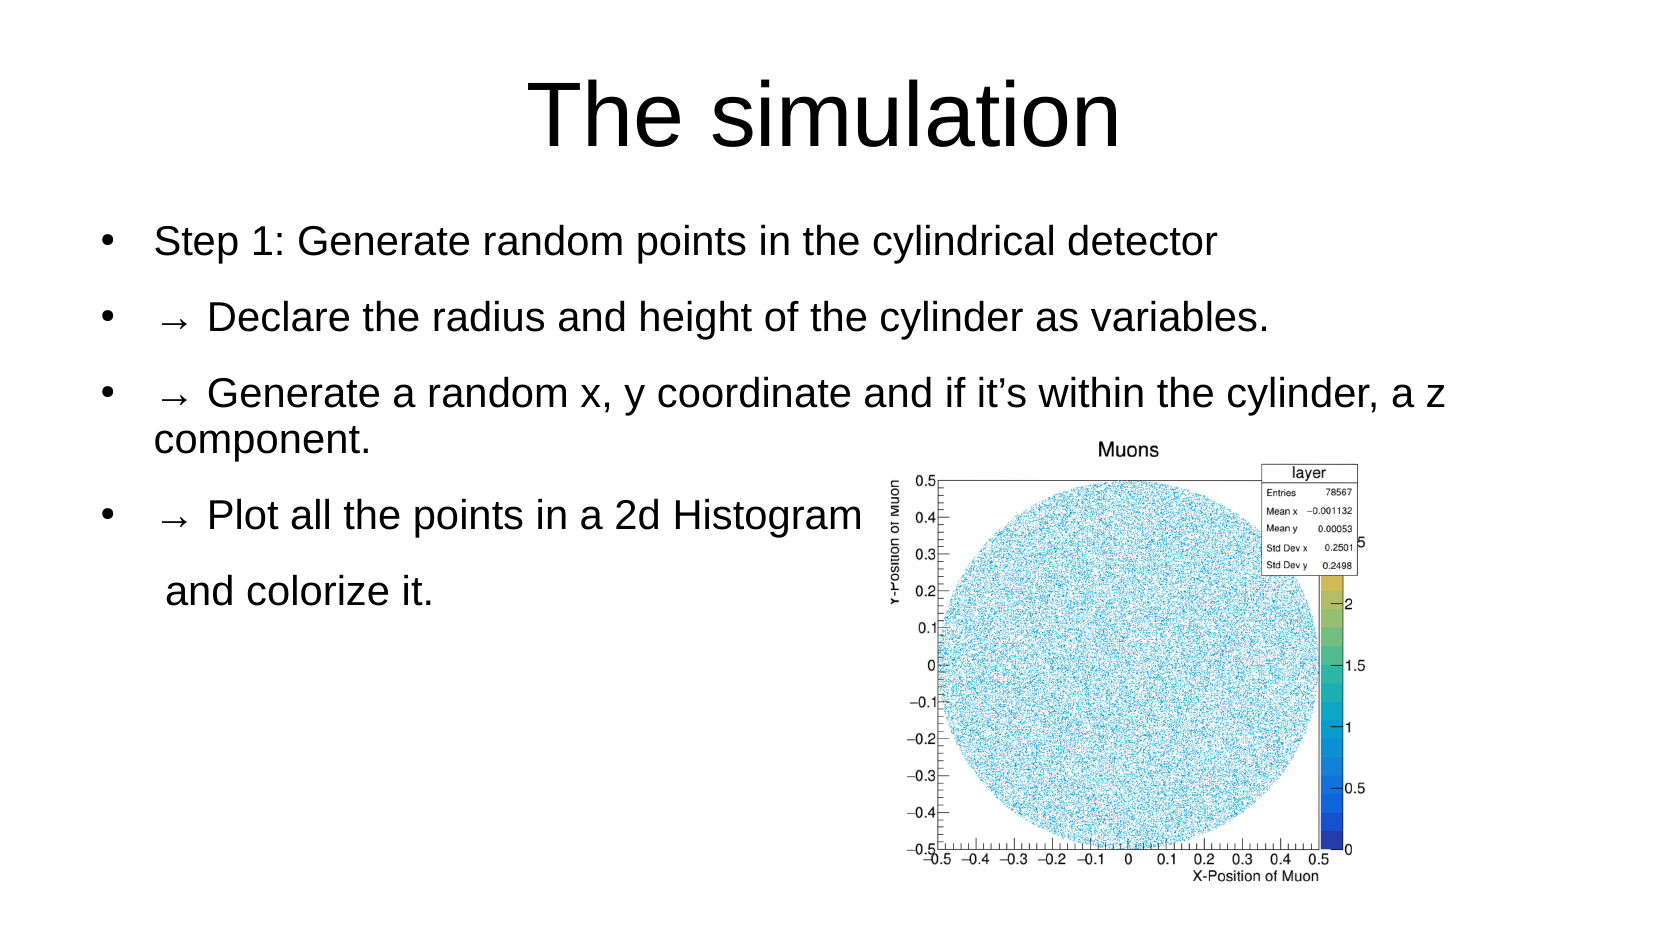

# The simulation
Step 1: Generate random points in the cylindrical detector
→ Declare the radius and height of the cylinder as variables.
→ Generate a random x, y coordinate and if it’s within the cylinder, a z component.
→ Plot all the points in a 2d Histogram
 and colorize it.